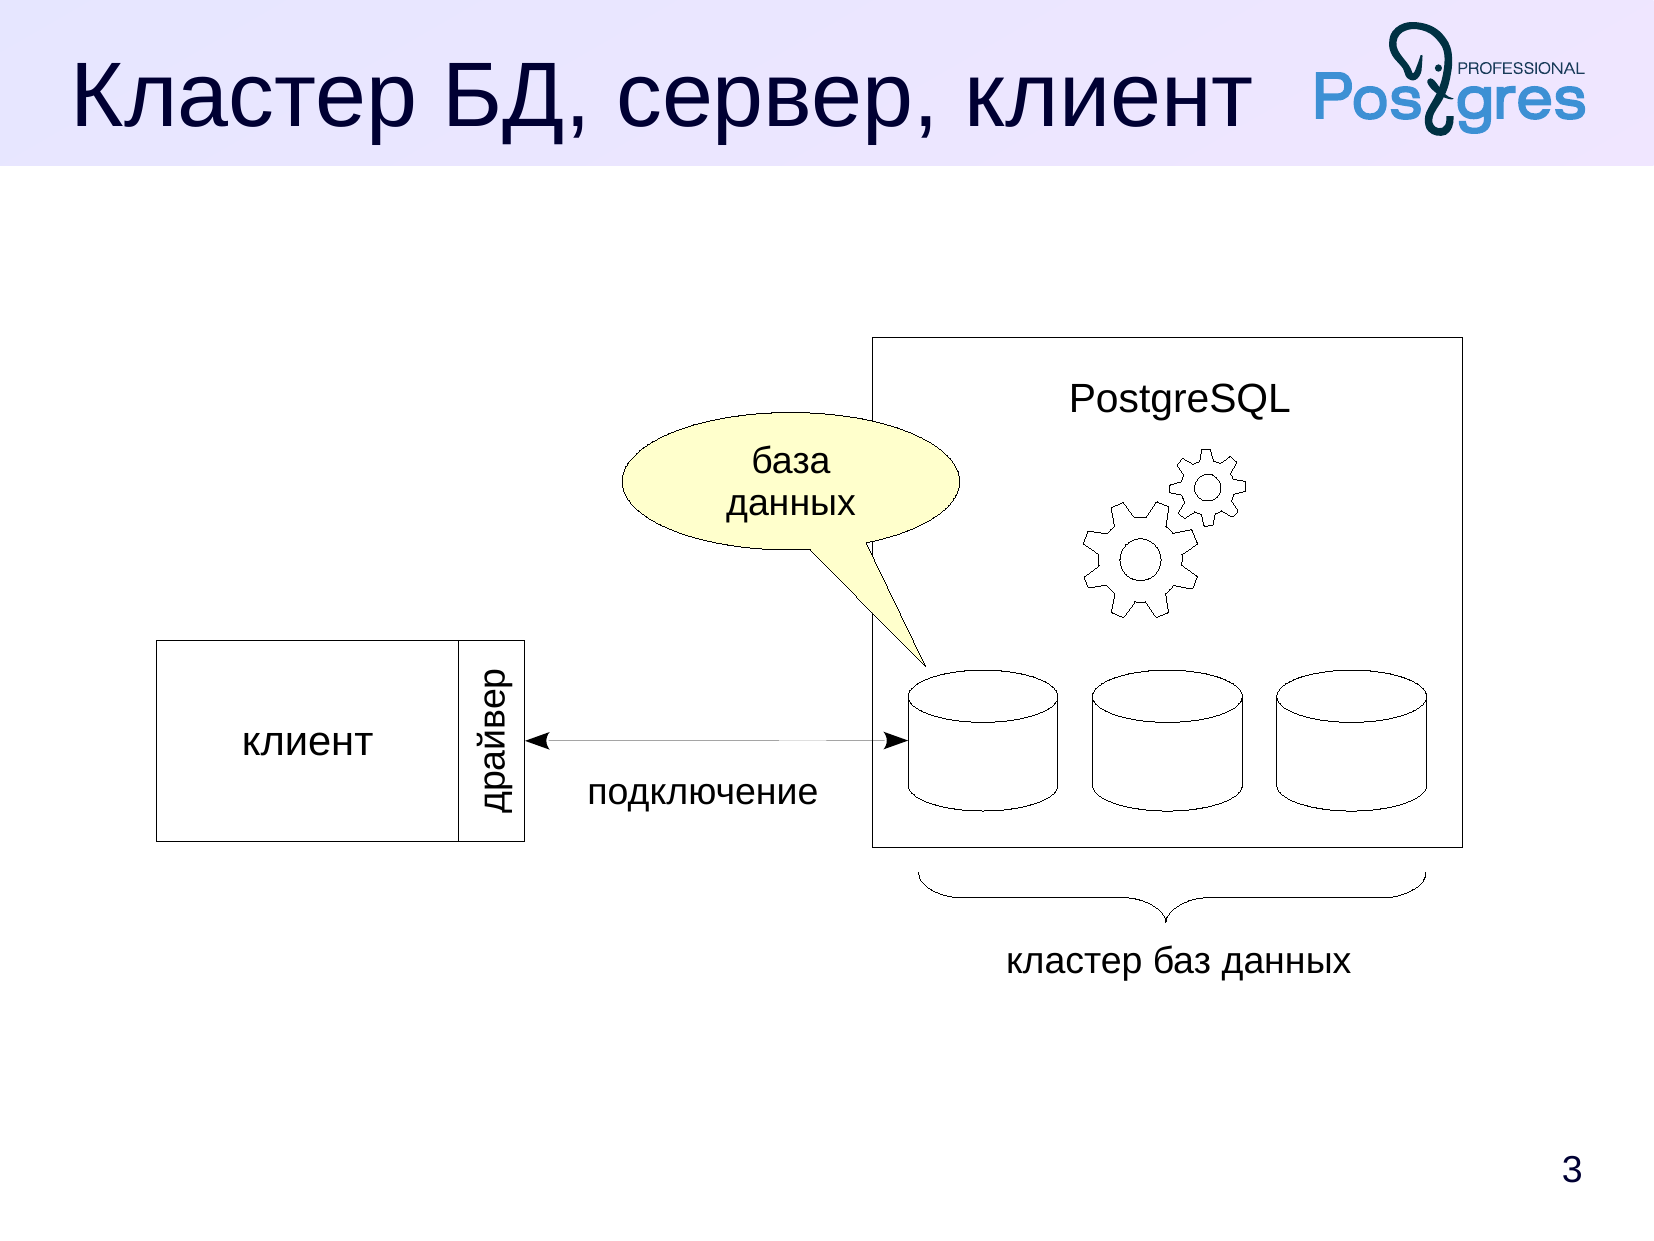

# Кластер БД, сервер, клиент
PostgreSQL
база
данных
клиент
драйвер
подключение
 кластер баз данных